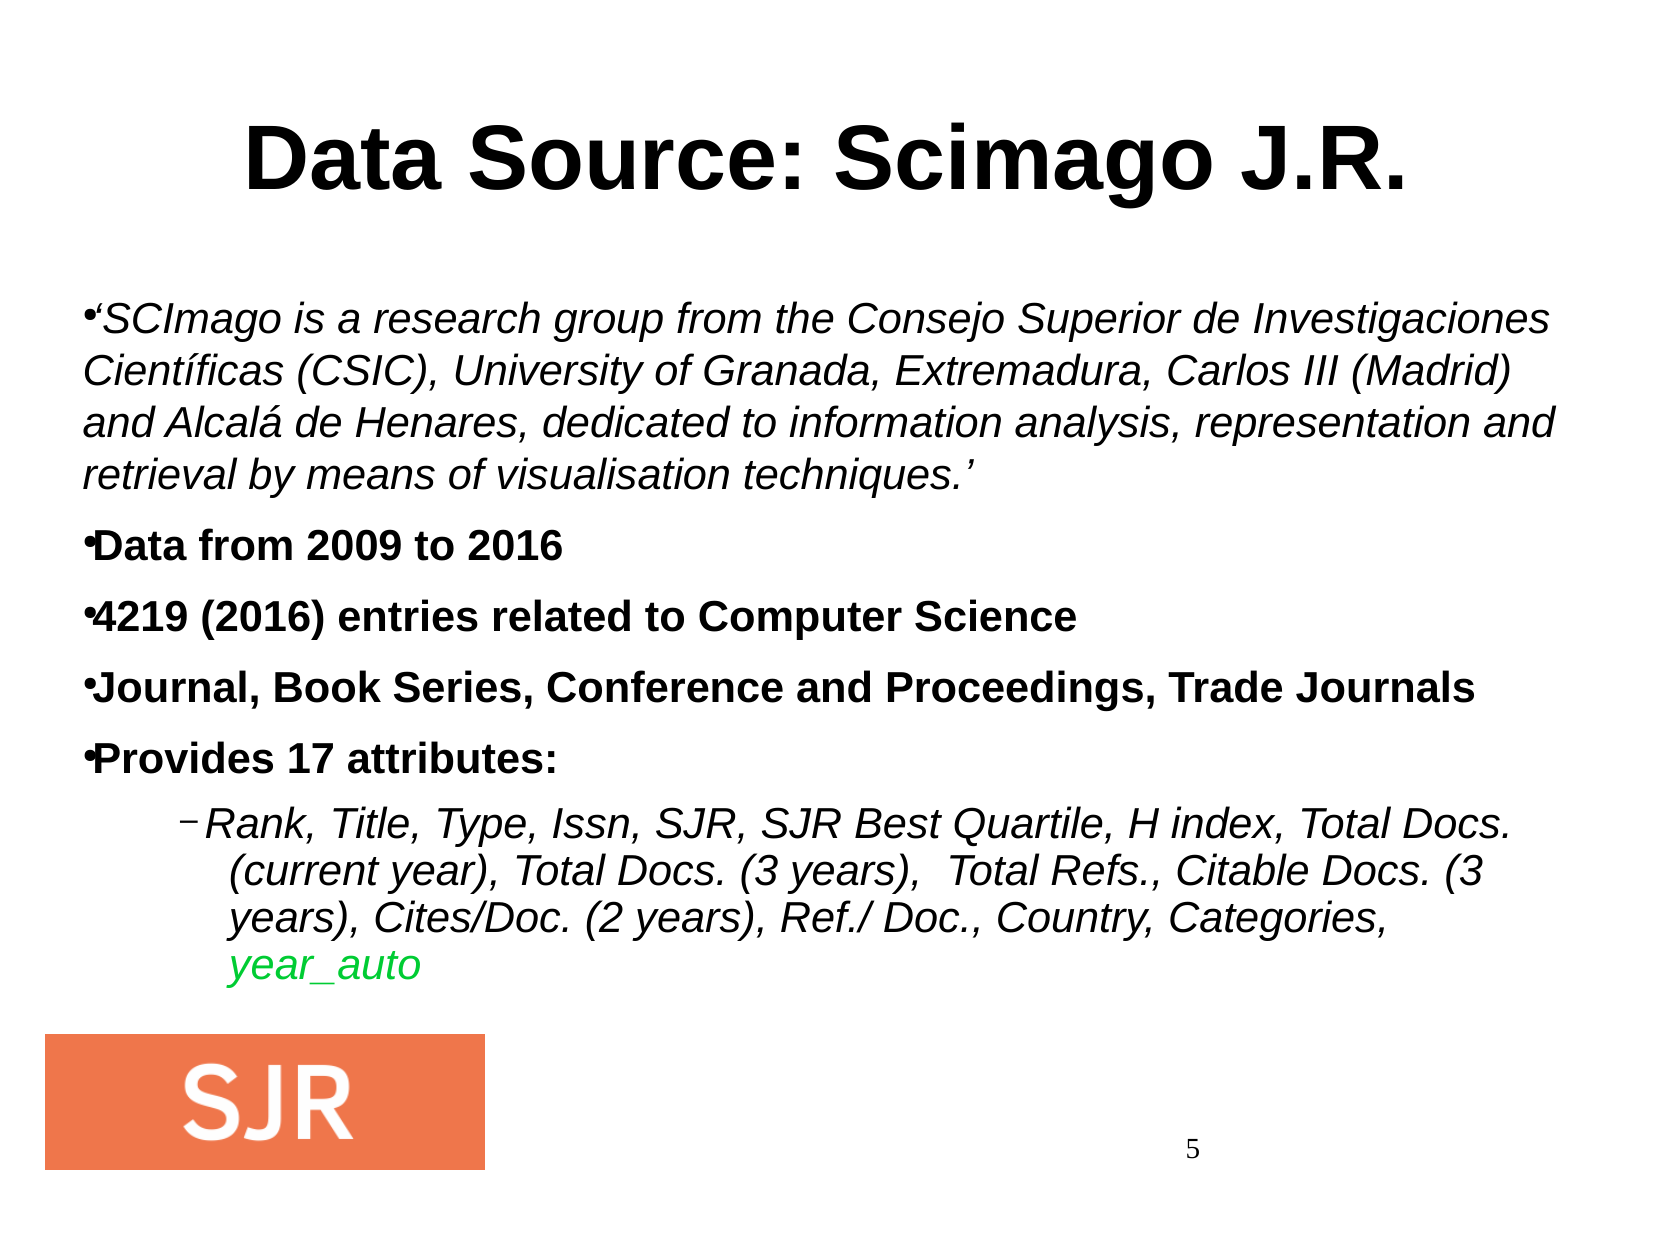

# Data Source: Scimago J.R.
‘SCImago is a research group from the Consejo Superior de Investigaciones Científicas (CSIC), University of Granada, Extremadura, Carlos III (Madrid) and Alcalá de Henares, dedicated to information analysis, representation and retrieval by means of visualisation techniques.’
Data from 2009 to 2016
4219 (2016) entries related to Computer Science
Journal, Book Series, Conference and Proceedings, Trade Journals
Provides 17 attributes:
Rank, Title, Type, Issn, SJR, SJR Best Quartile, H index, Total Docs. (current year), Total Docs. (3 years), Total Refs., Citable Docs. (3 years), Cites/Doc. (2 years), Ref./ Doc., Country, Categories, year_auto